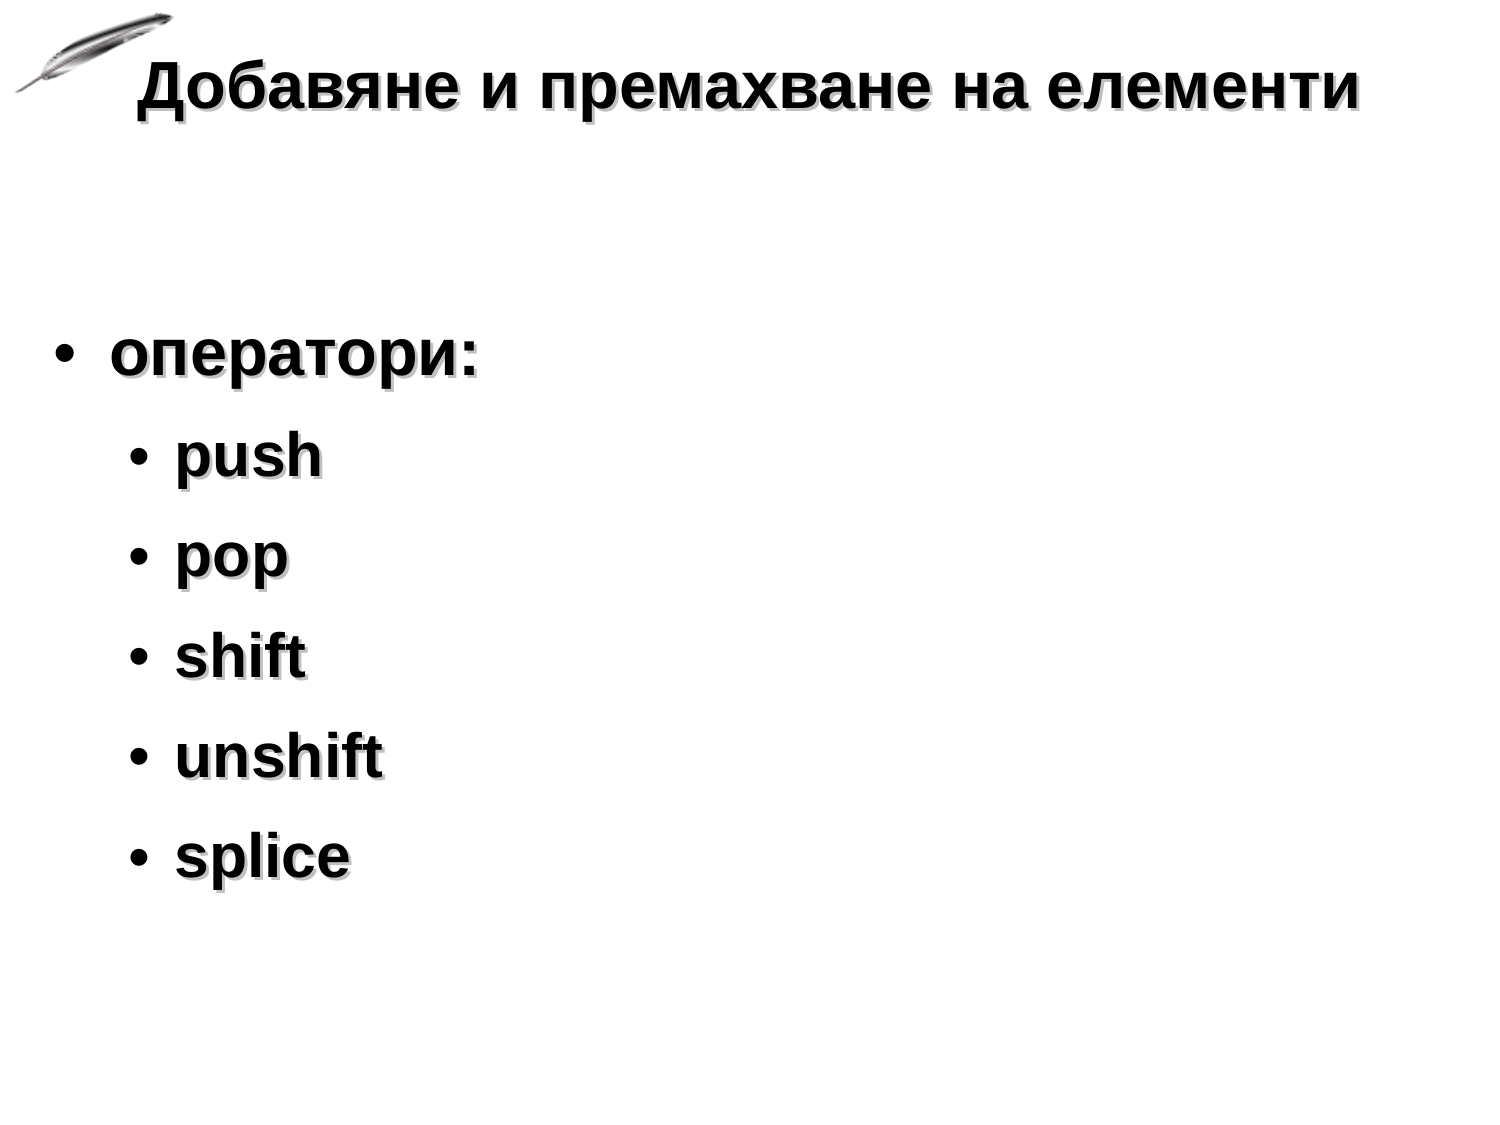

Добавяне и премахване на елементи
# оператори:
push
pop
shift
unshift
splice